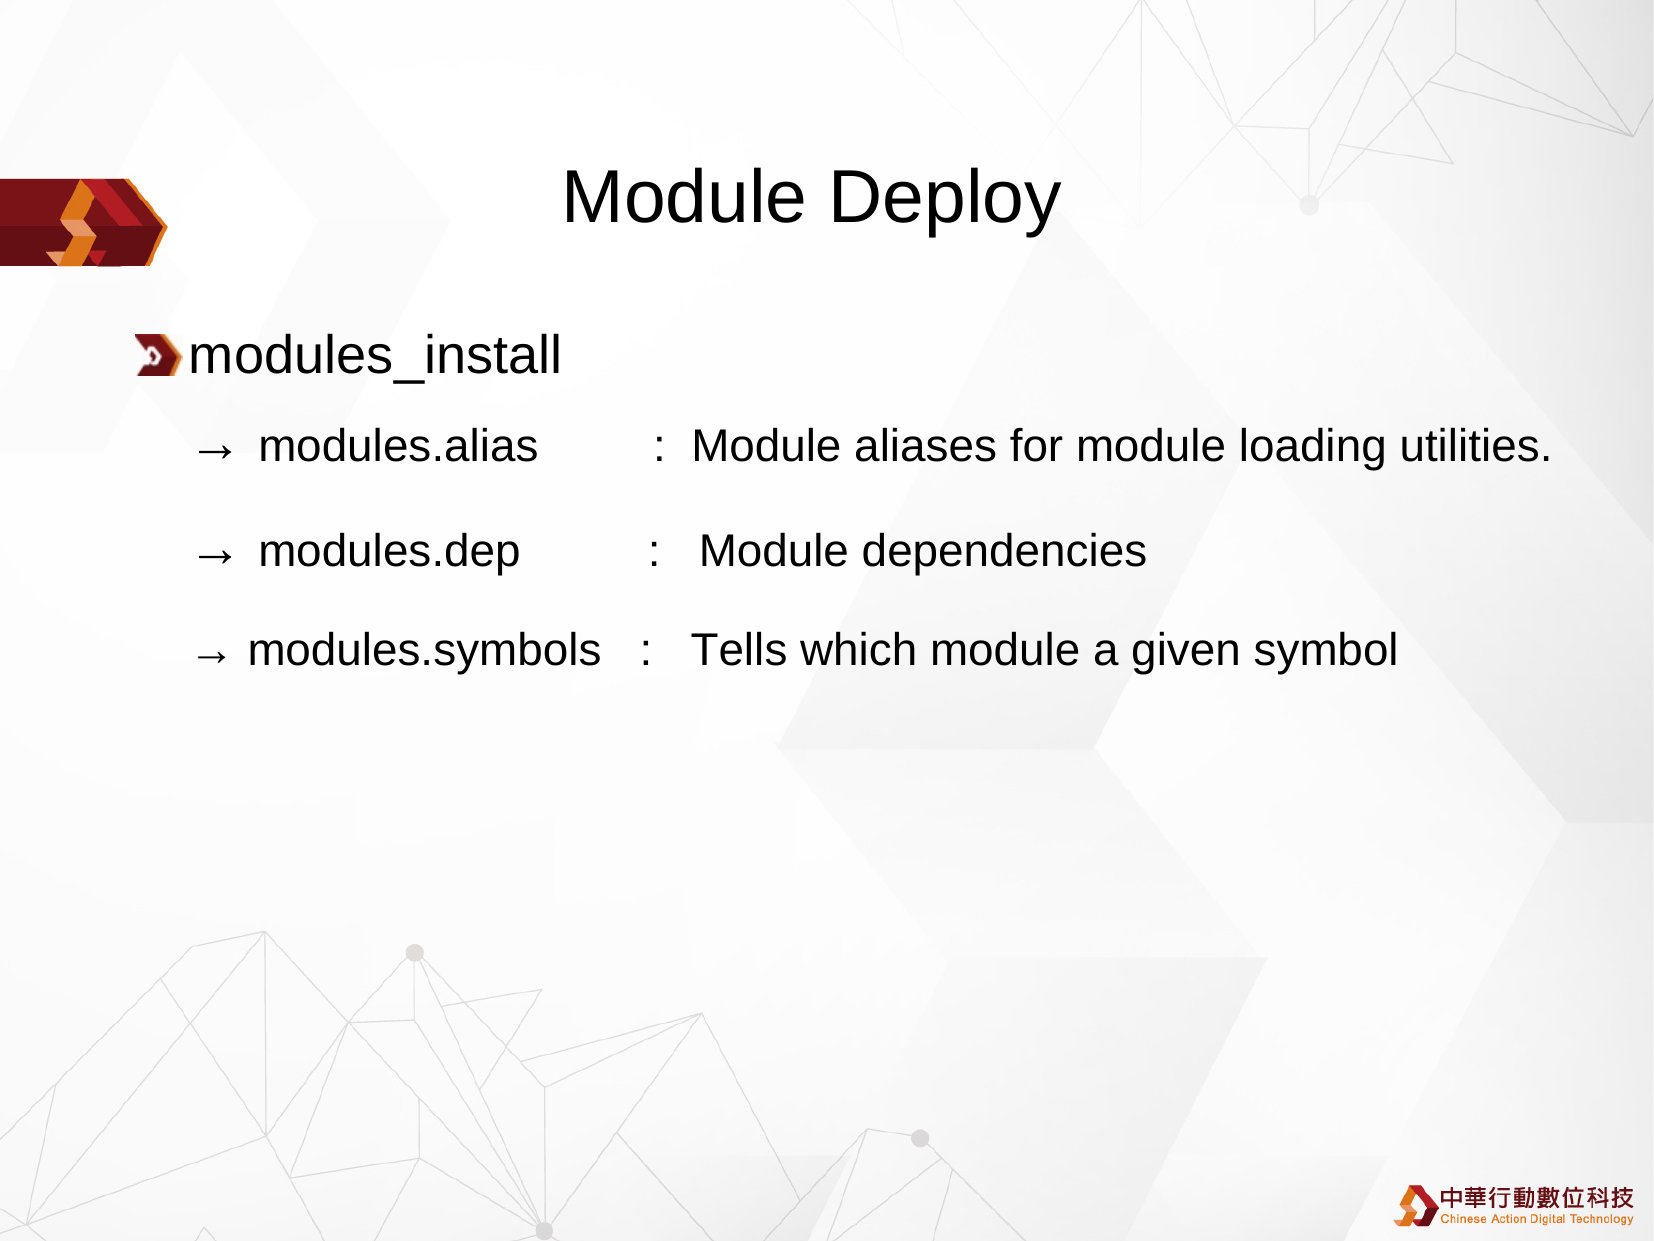

# Module Deploy
modules_install
→ modules.alias : Module aliases for module loading utilities.
→ modules.dep : Module dependencies
→ modules.symbols : Tells which module a given symbol